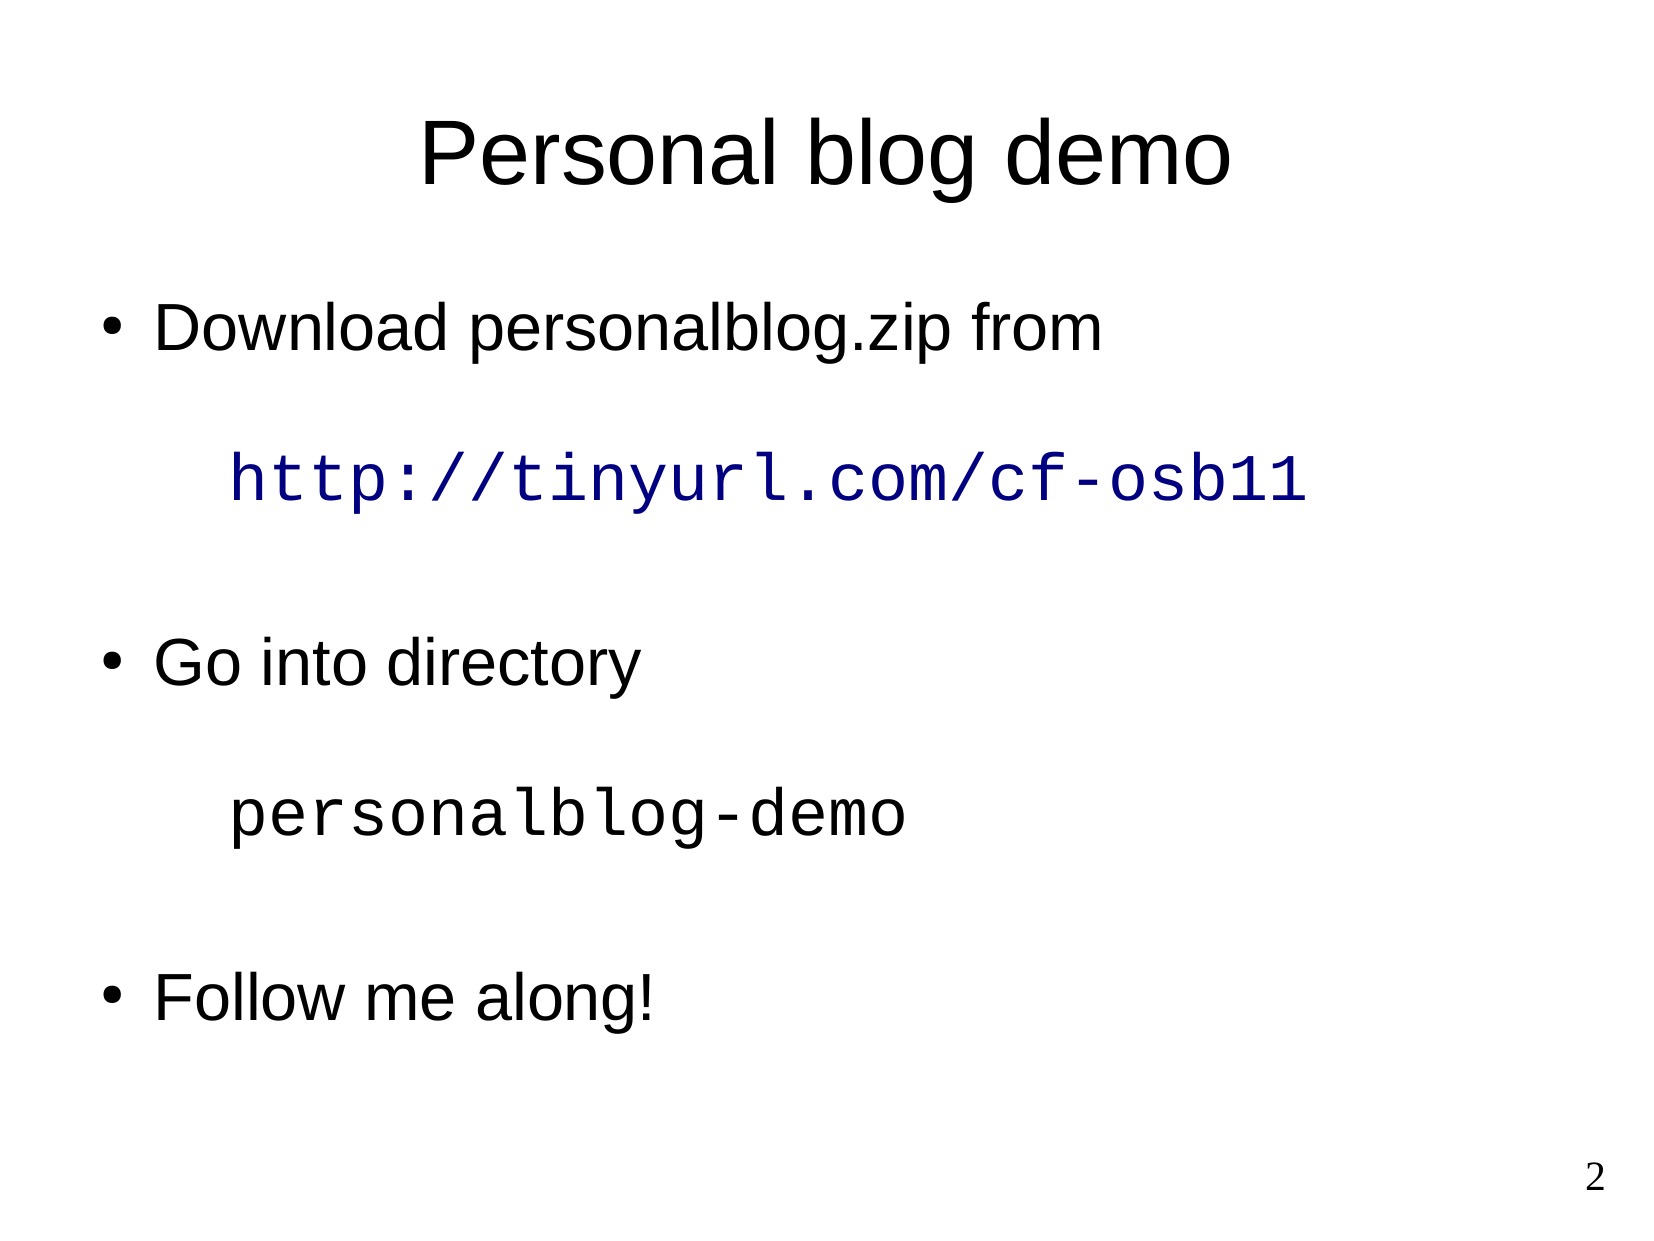

# Personal blog demo
Download personalblog.zip from
	http://tinyurl.com/cf-osb11
Go into directory
	personalblog-demo
Follow me along!
2